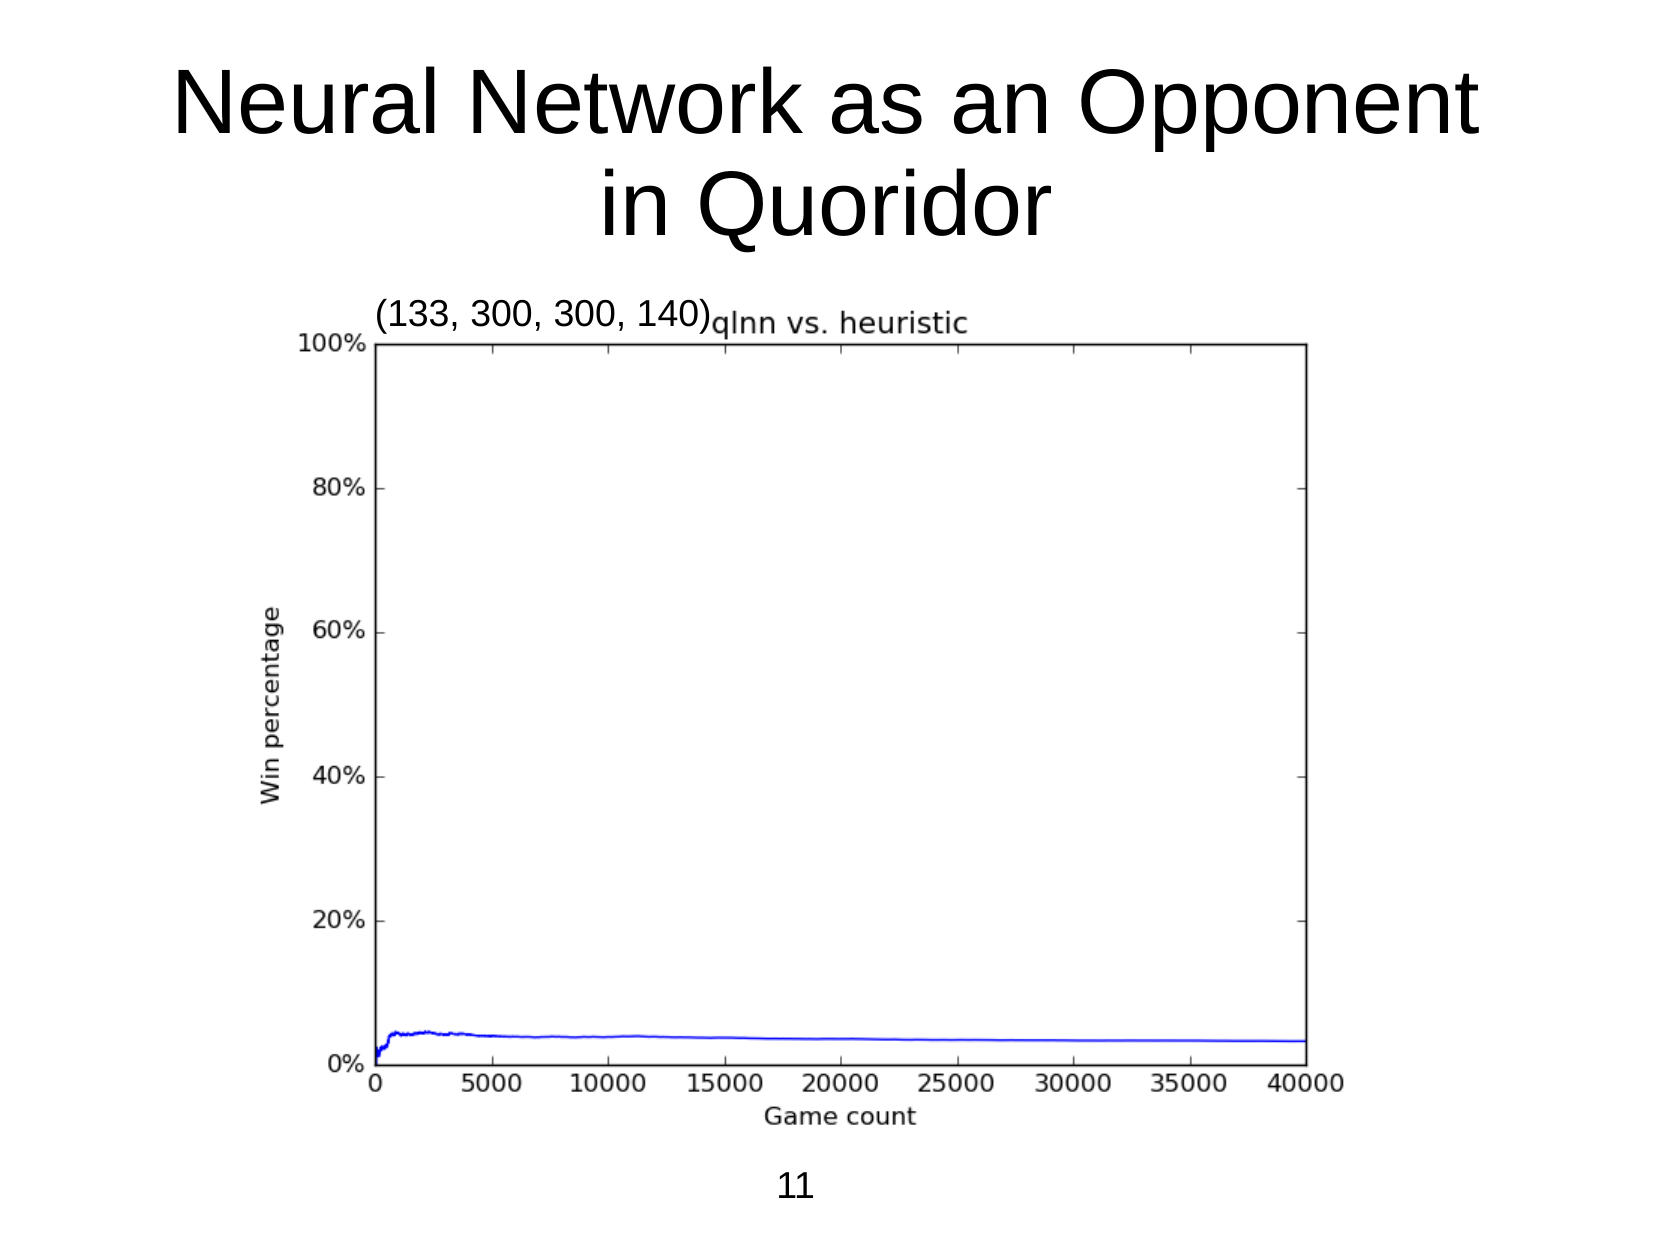

# Neural Network as an Opponent in Quoridor
(133, 300, 300, 140)